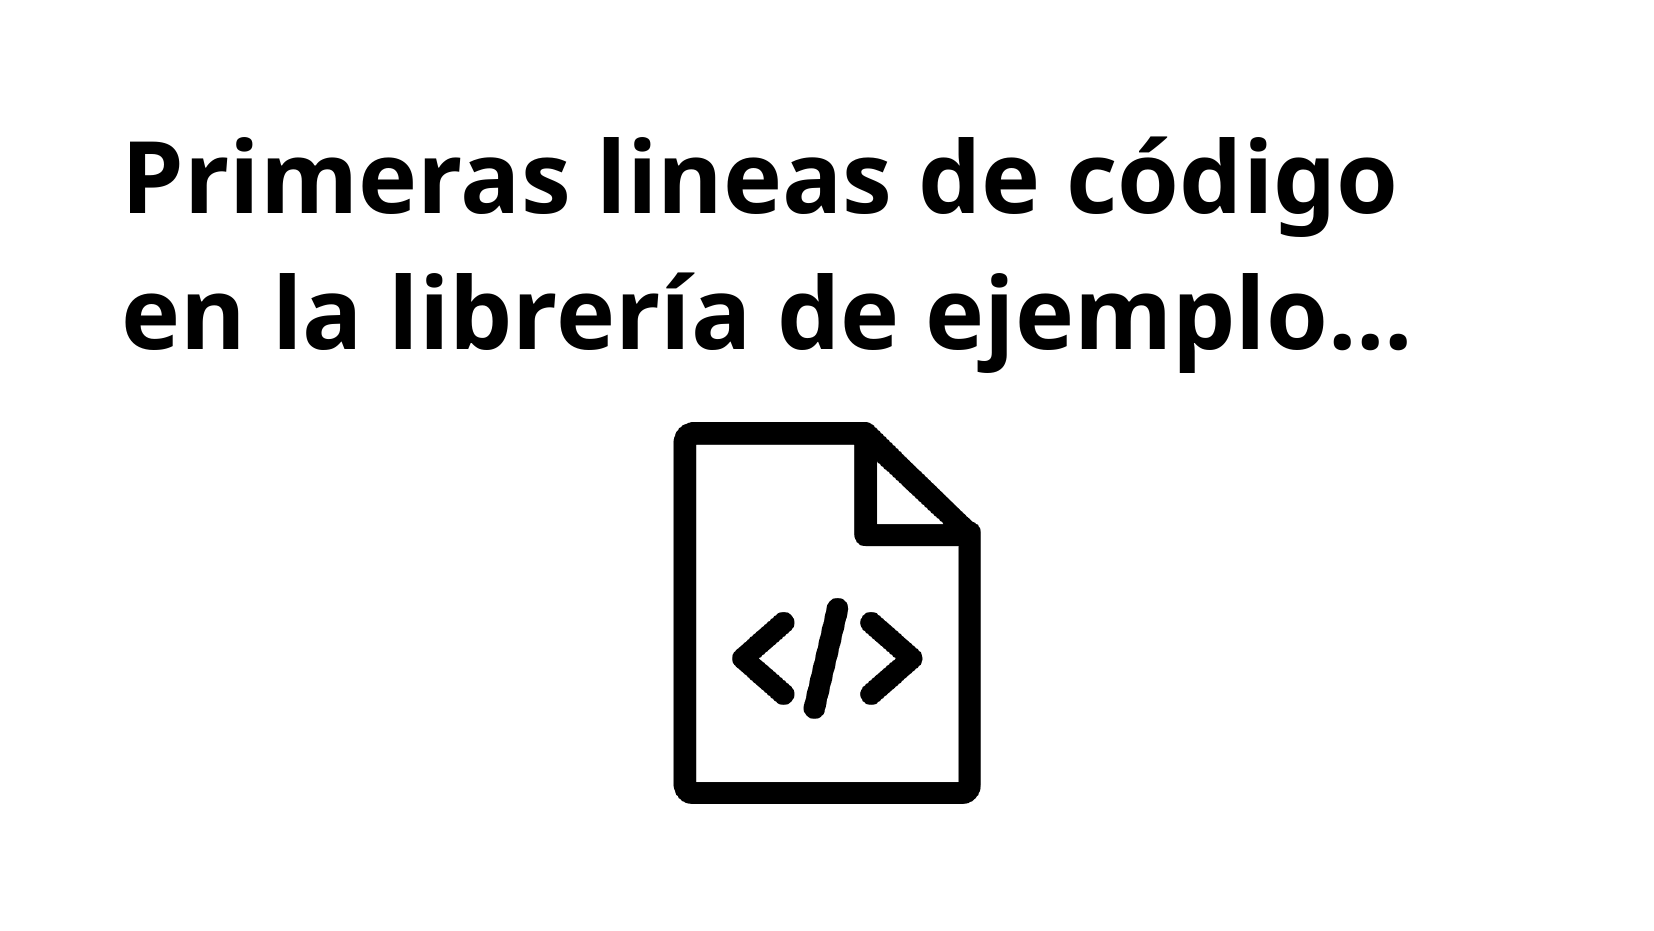

Primeras lineas de código en la librería de ejemplo...